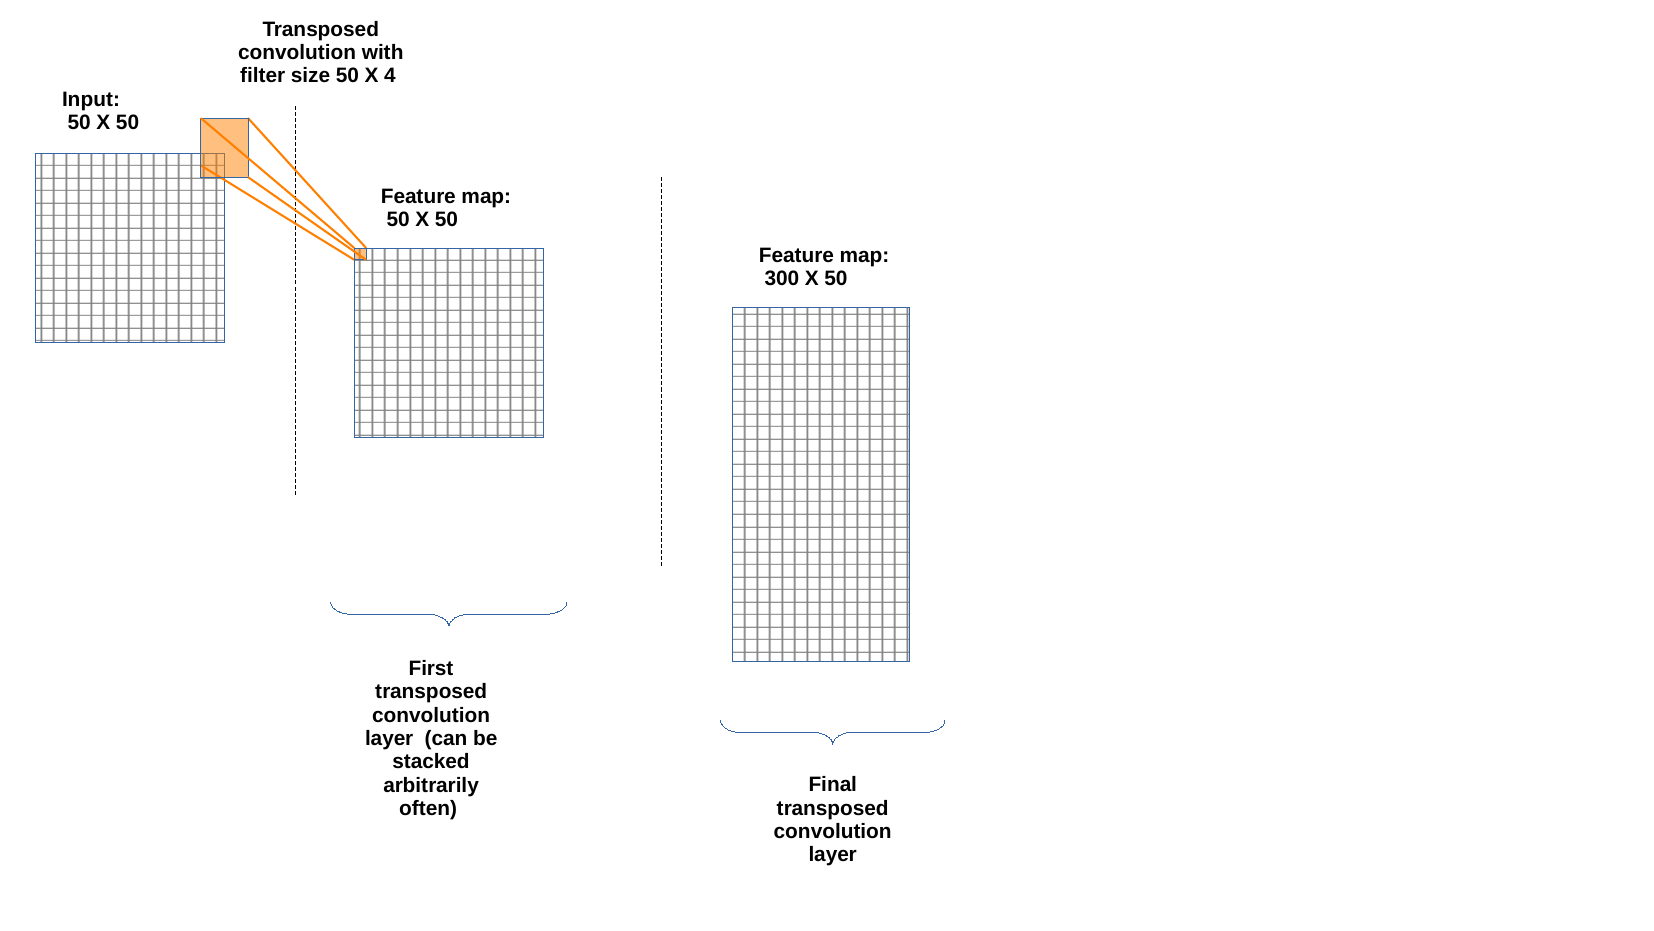

Transposed convolution with filter size 50 X 4
Input:
 50 X 50
Feature map:
 50 X 50
Feature map:
 300 X 50
First transposed convolution layer (can be stacked arbitrarily often)
Final transposed convolution layer